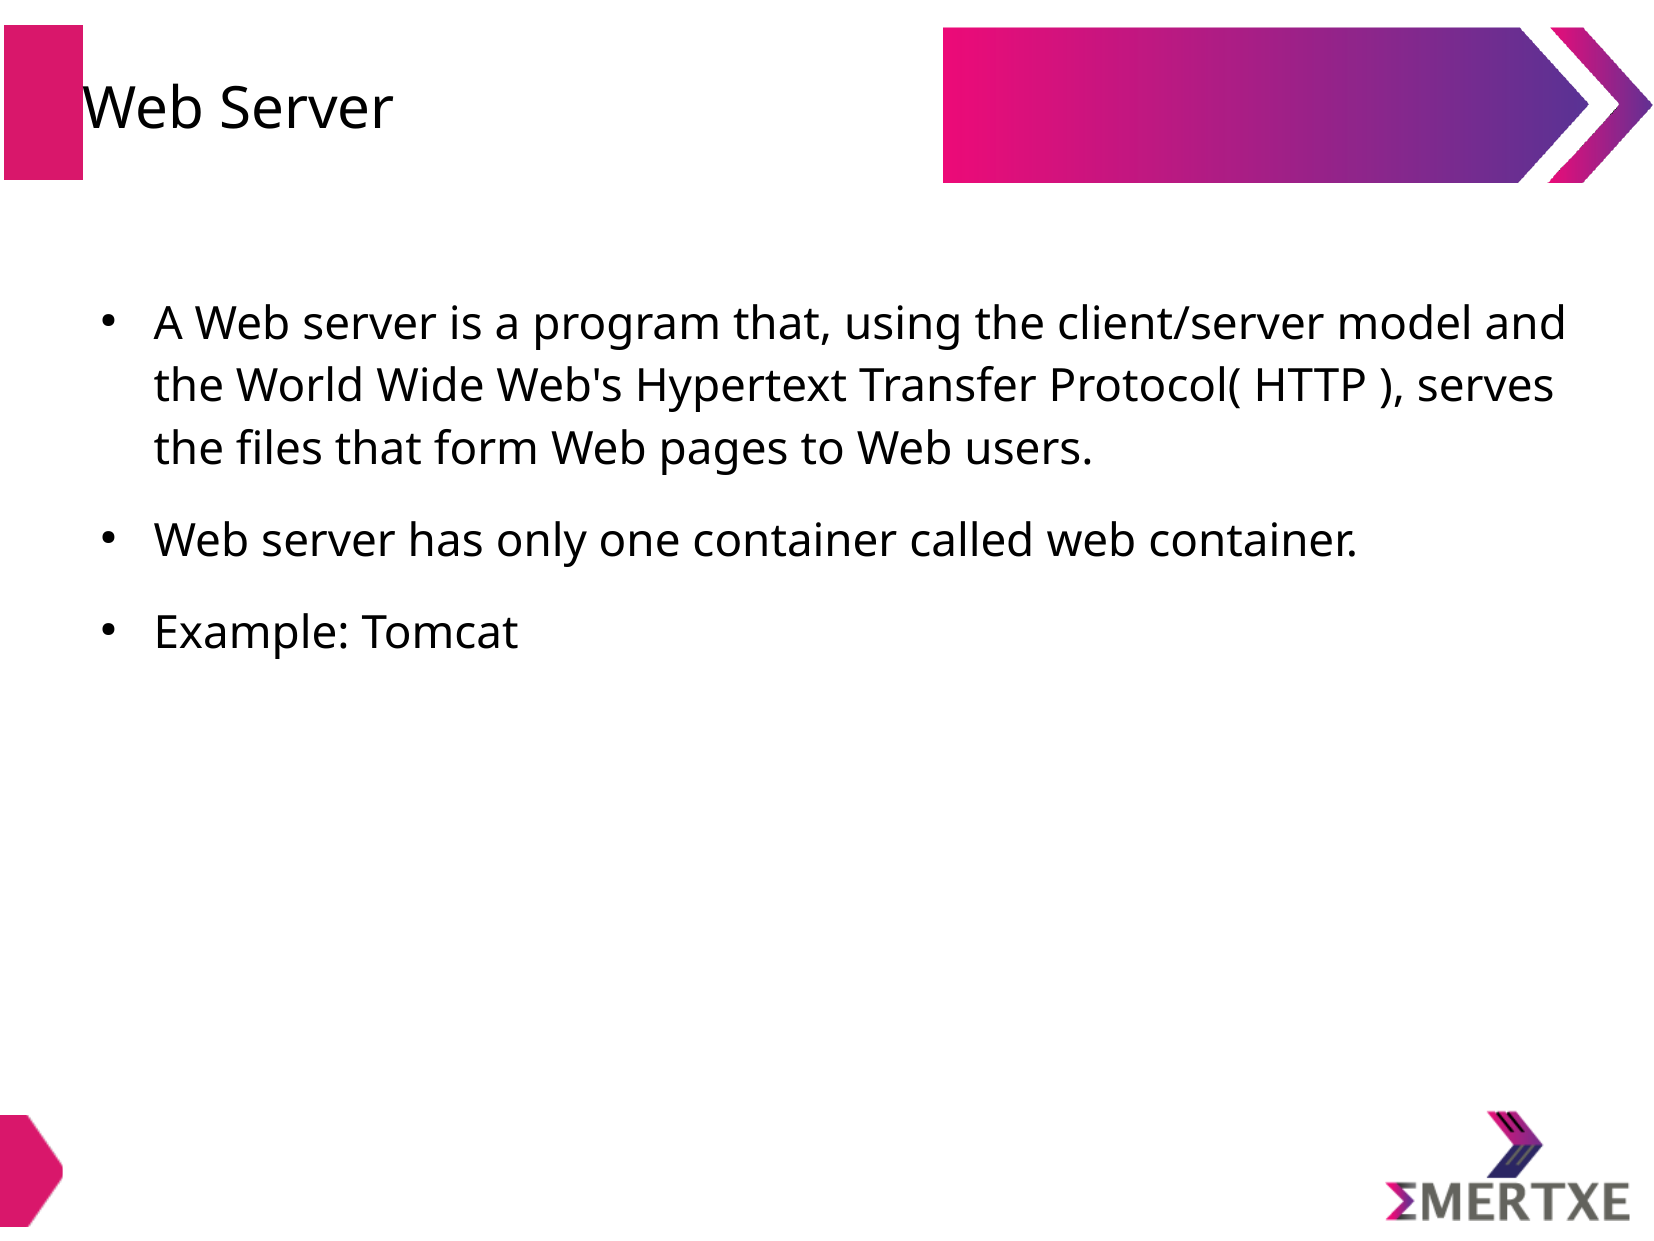

# Web Server
A Web server is a program that, using the client/server model and the World Wide Web's Hypertext Transfer Protocol( HTTP ), serves the files that form Web pages to Web users.
Web server has only one container called web container.
Example: Tomcat